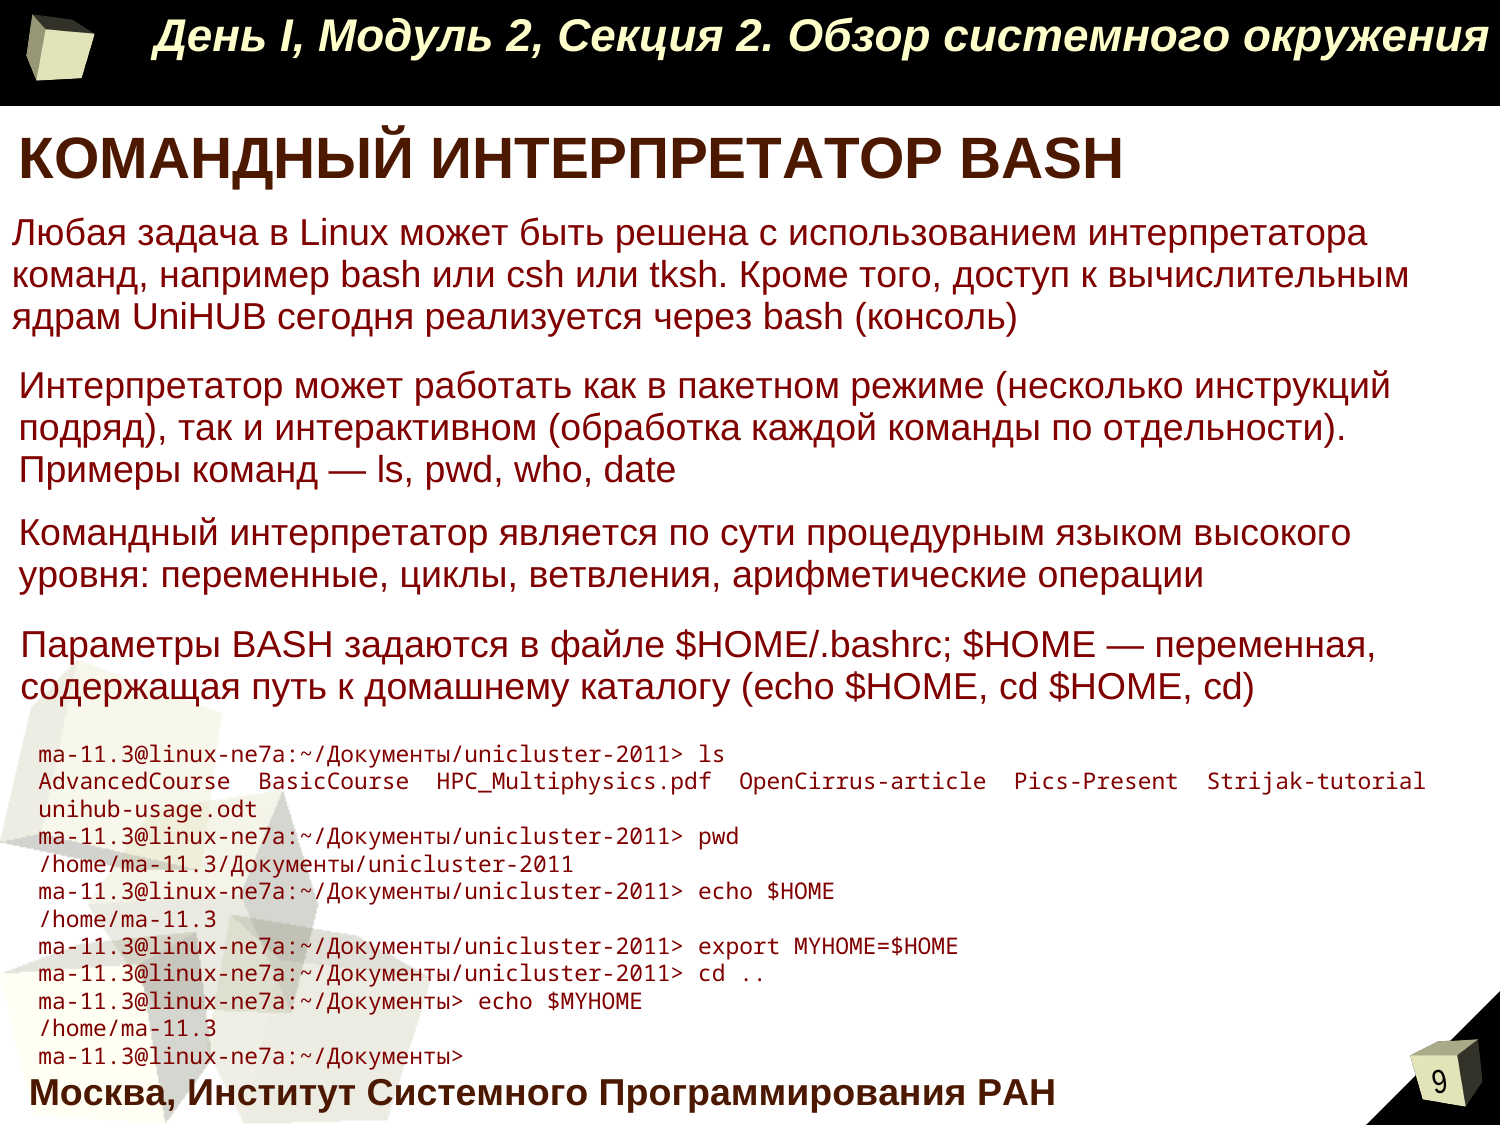

#
КОМАНДНЫЙ ИНТЕРПРЕТАТОР BASH
Любая задача в Linux может быть решена с использованием интерпретатора команд, например bash или csh или tksh. Кроме того, доступ к вычислительным ядрам UniHUB сегодня реализуется через bash (консоль)
Интерпретатор может работать как в пакетном режиме (несколько инструкций подряд), так и интерактивном (обработка каждой команды по отдельности). Примеры команд — ls, pwd, who, date
Командный интерпретатор является по сути процедурным языком высокого уровня: переменные, циклы, ветвления, арифметические операции
Параметры BASH задаются в файле $HOME/.bashrc; $HOME — переменная, содержащая путь к домашнему каталогу (echo $HOME, cd $HOME, cd)
ma-11.3@linux-ne7a:~/Документы/unicluster-2011> ls
AdvancedCourse BasicCourse HPC_Multiphysics.pdf OpenCirrus-article Pics-Present Strijak-tutorial unihub-usage.odt
ma-11.3@linux-ne7a:~/Документы/unicluster-2011> pwd
/home/ma-11.3/Документы/unicluster-2011
ma-11.3@linux-ne7a:~/Документы/unicluster-2011> echo $HOME
/home/ma-11.3
ma-11.3@linux-ne7a:~/Документы/unicluster-2011> export MYHOME=$HOME
ma-11.3@linux-ne7a:~/Документы/unicluster-2011> cd ..
ma-11.3@linux-ne7a:~/Документы> echo $MYHOME
/home/ma-11.3
ma-11.3@linux-ne7a:~/Документы>